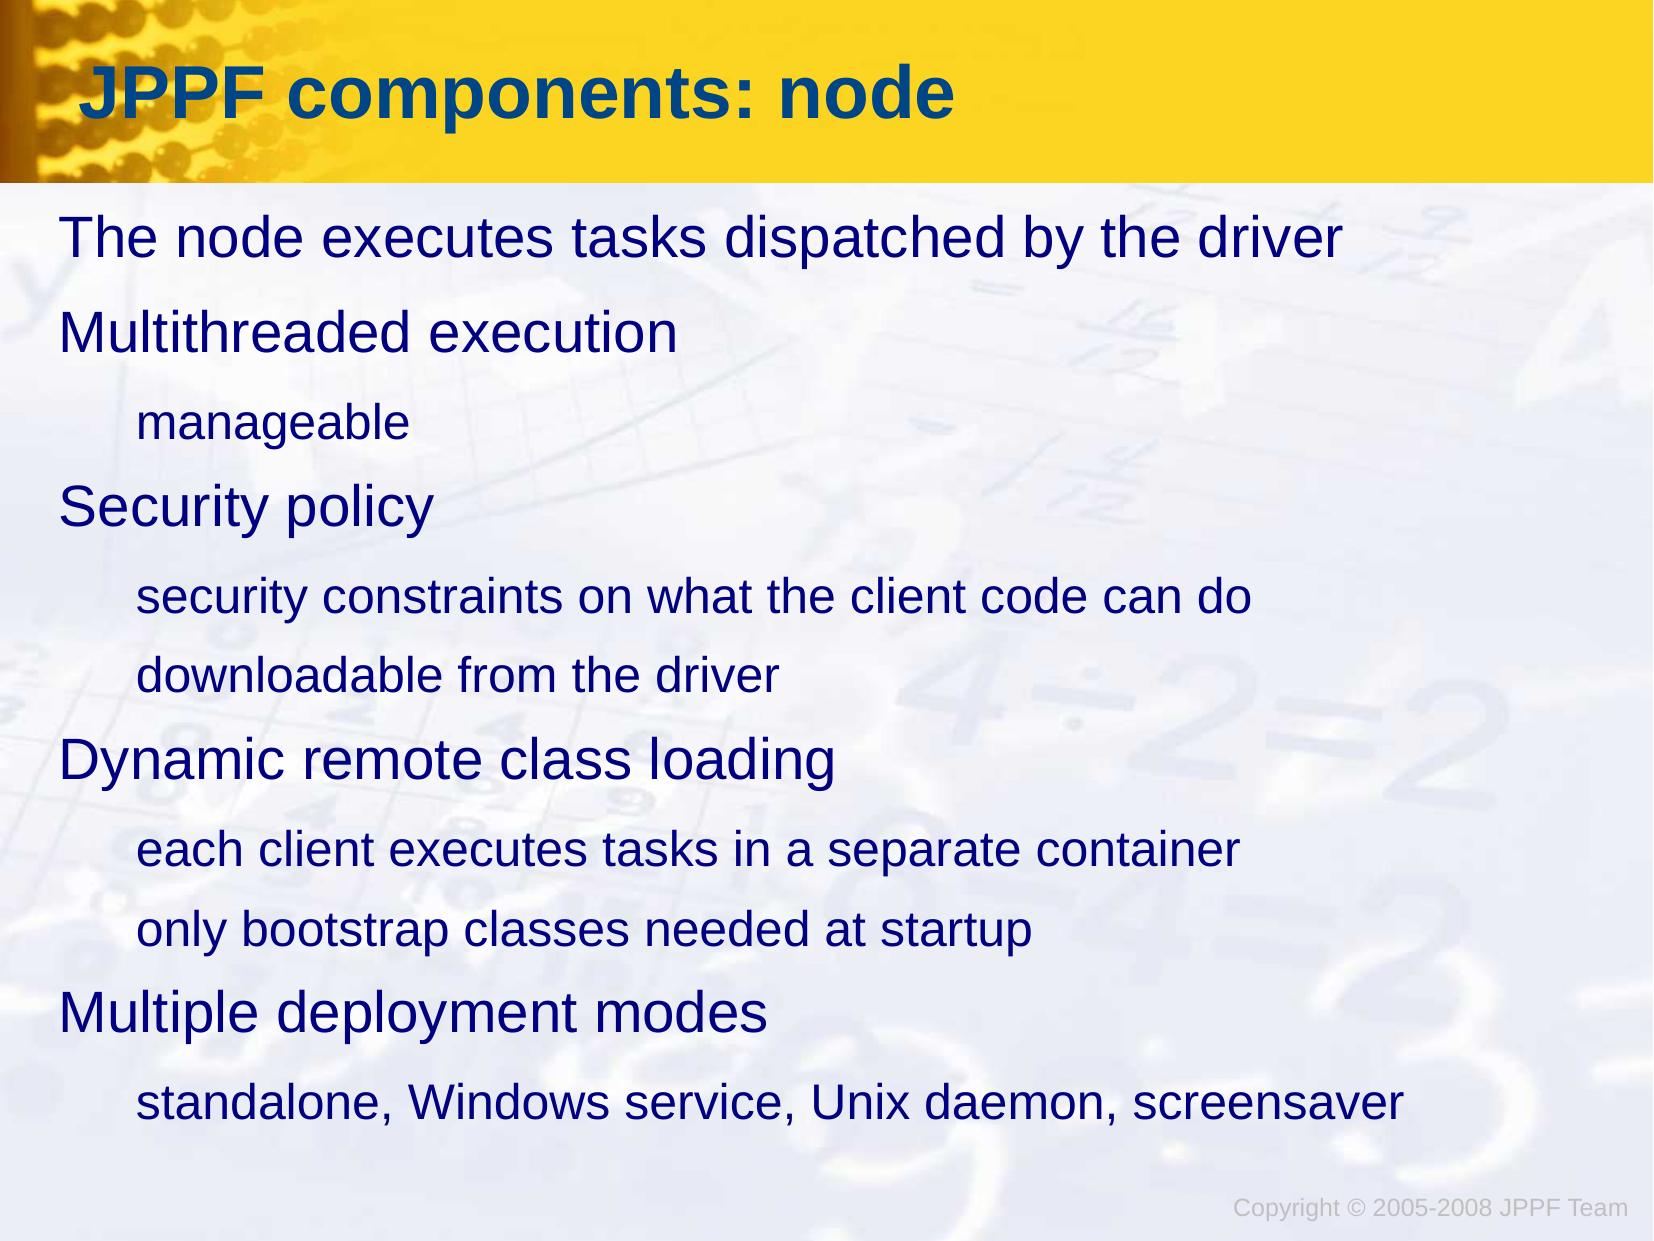

# JPPF components: node
The node executes tasks dispatched by the driver
Multithreaded execution
manageable
Security policy
security constraints on what the client code can do
downloadable from the driver
Dynamic remote class loading
each client executes tasks in a separate container
only bootstrap classes needed at startup
Multiple deployment modes
standalone, Windows service, Unix daemon, screensaver